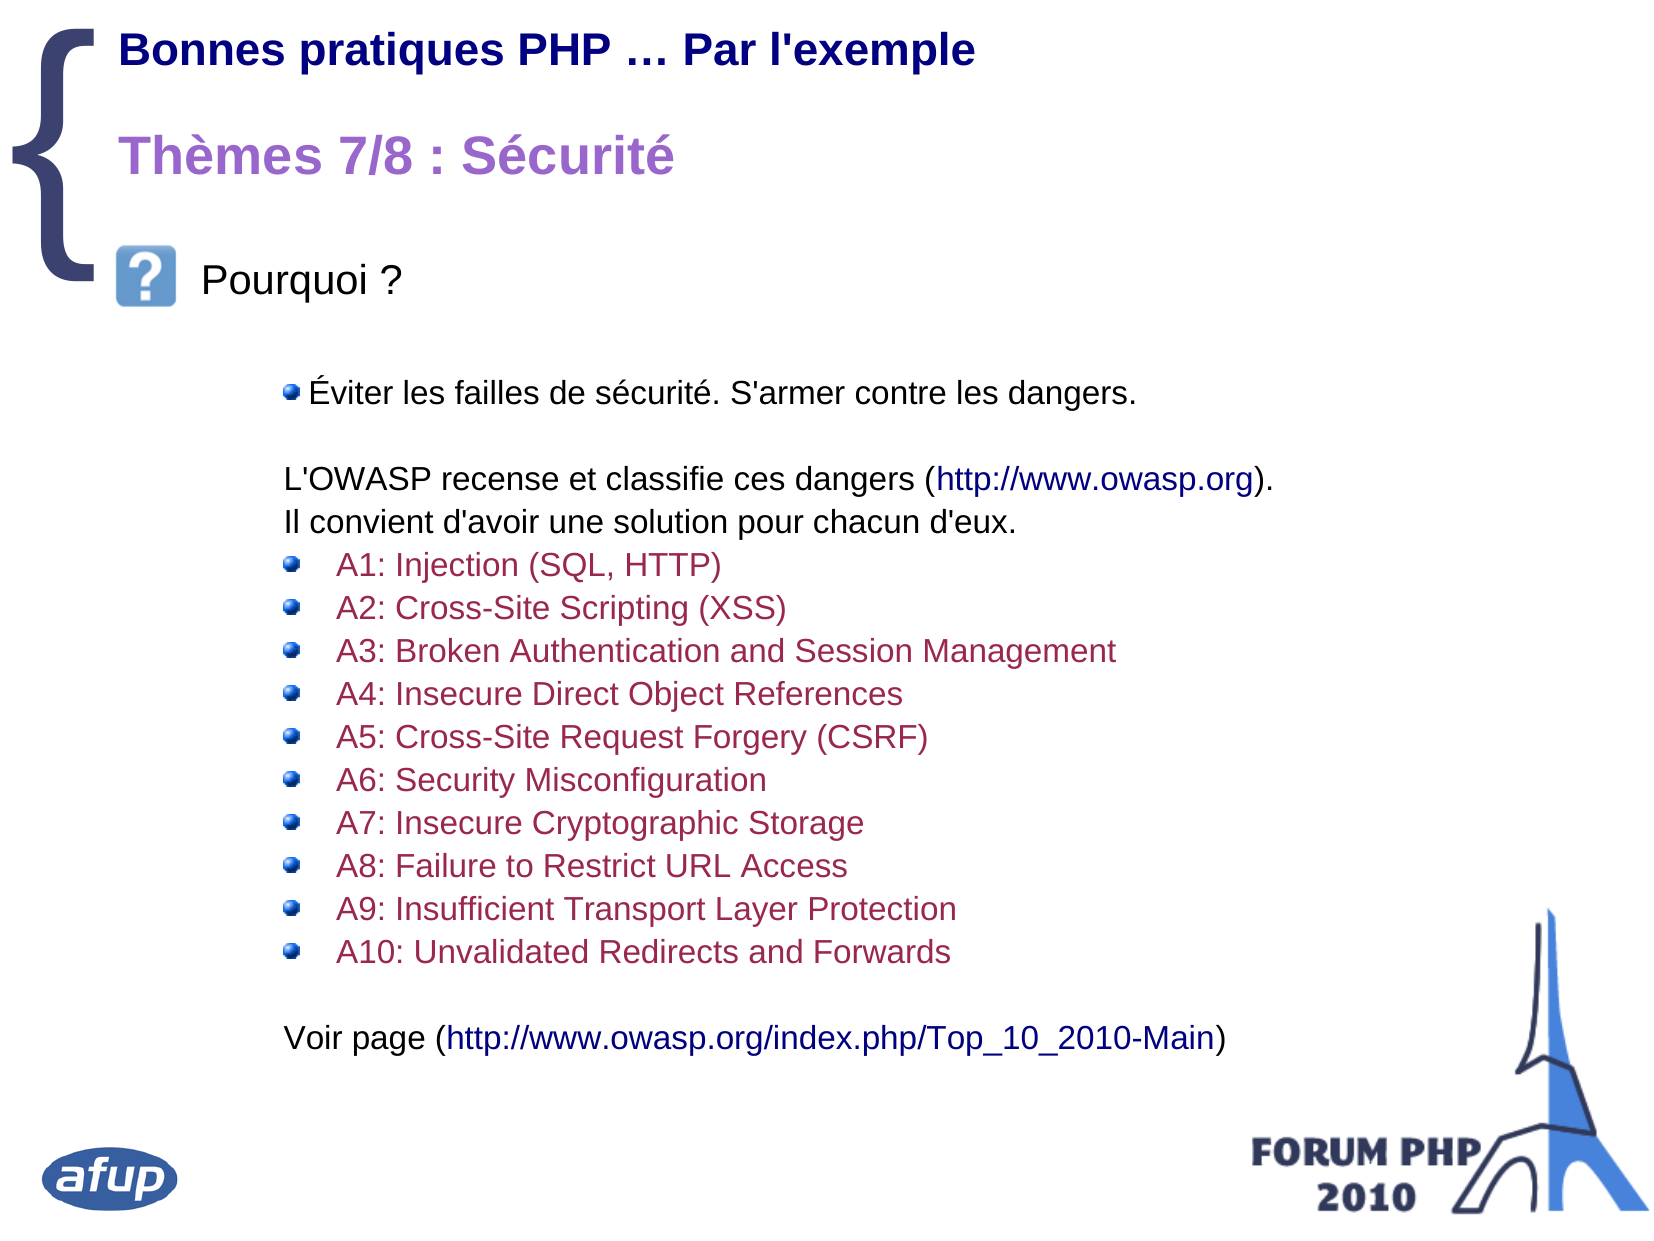

# Bonnes pratiques PHP … Par l'exemple Thèmes 7/8 : Sécurité
Pourquoi ?
 Éviter les failles de sécurité. S'armer contre les dangers.
L'OWASP recense et classifie ces dangers (http://www.owasp.org).
Il convient d'avoir une solution pour chacun d'eux.
 A1: Injection (SQL, HTTP)
 A2: Cross-Site Scripting (XSS)
 A3: Broken Authentication and Session Management
 A4: Insecure Direct Object References
 A5: Cross-Site Request Forgery (CSRF)
 A6: Security Misconfiguration
 A7: Insecure Cryptographic Storage
 A8: Failure to Restrict URL Access
 A9: Insufficient Transport Layer Protection
 A10: Unvalidated Redirects and Forwards
Voir page (http://www.owasp.org/index.php/Top_10_2010-Main)